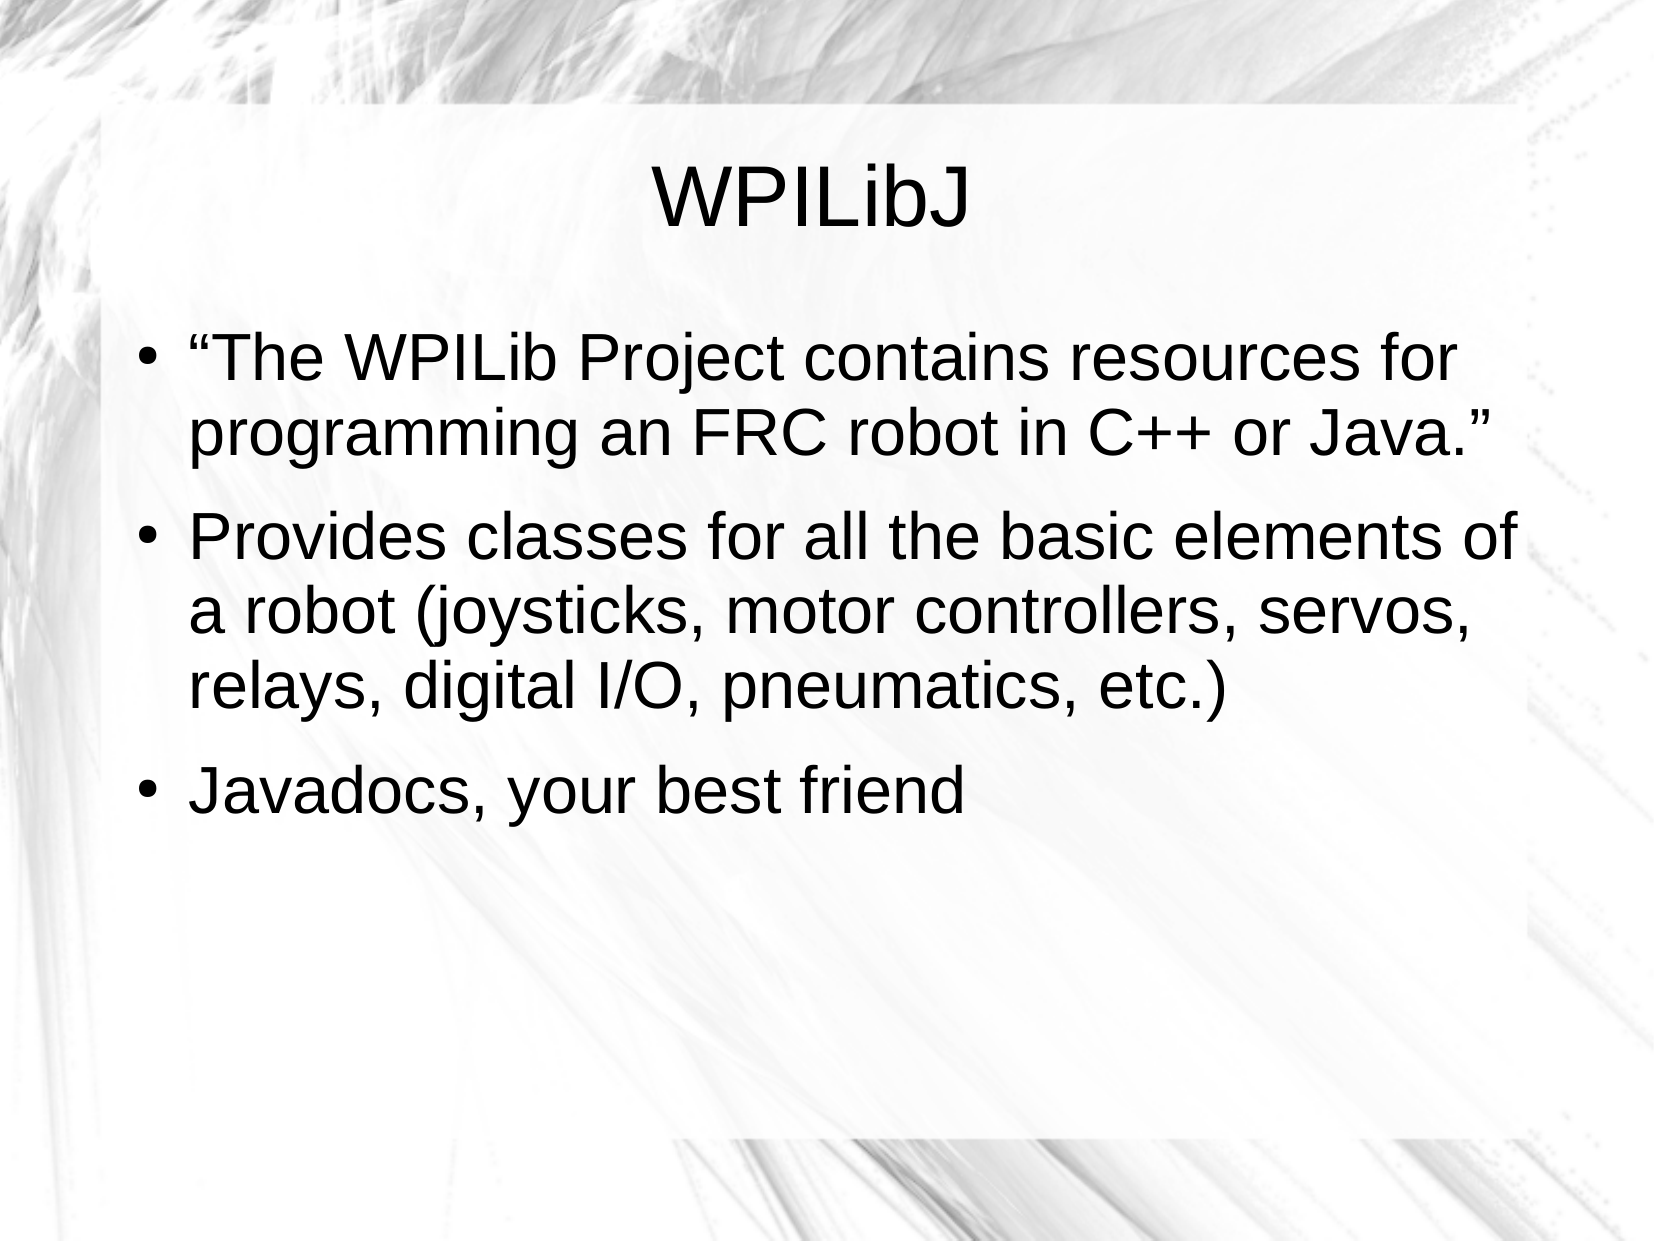

# WPILibJ
“The WPILib Project contains resources for programming an FRC robot in C++ or Java.”
Provides classes for all the basic elements of a robot (joysticks, motor controllers, servos, relays, digital I/O, pneumatics, etc.)
Javadocs, your best friend